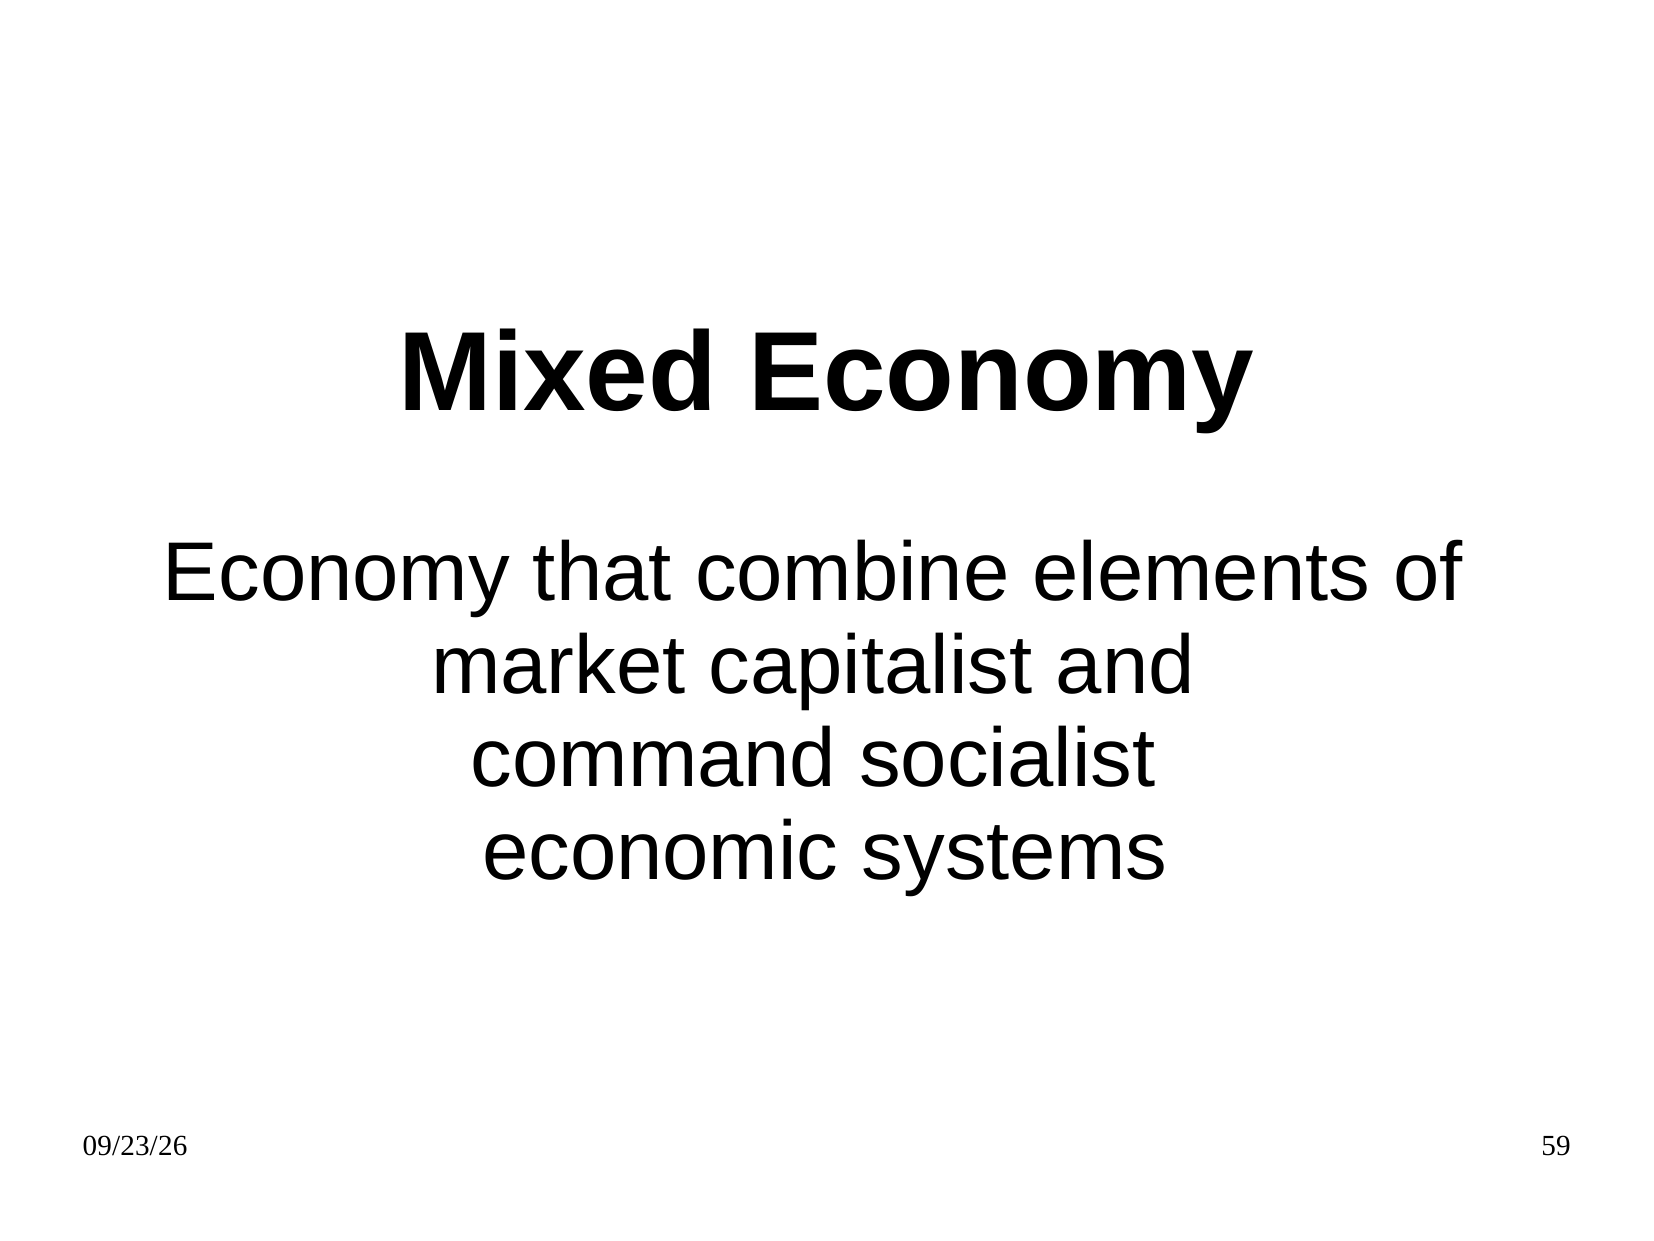

# Mixed Economy
Economy that combine elements of
market capitalist and
command socialist
economic systems
59